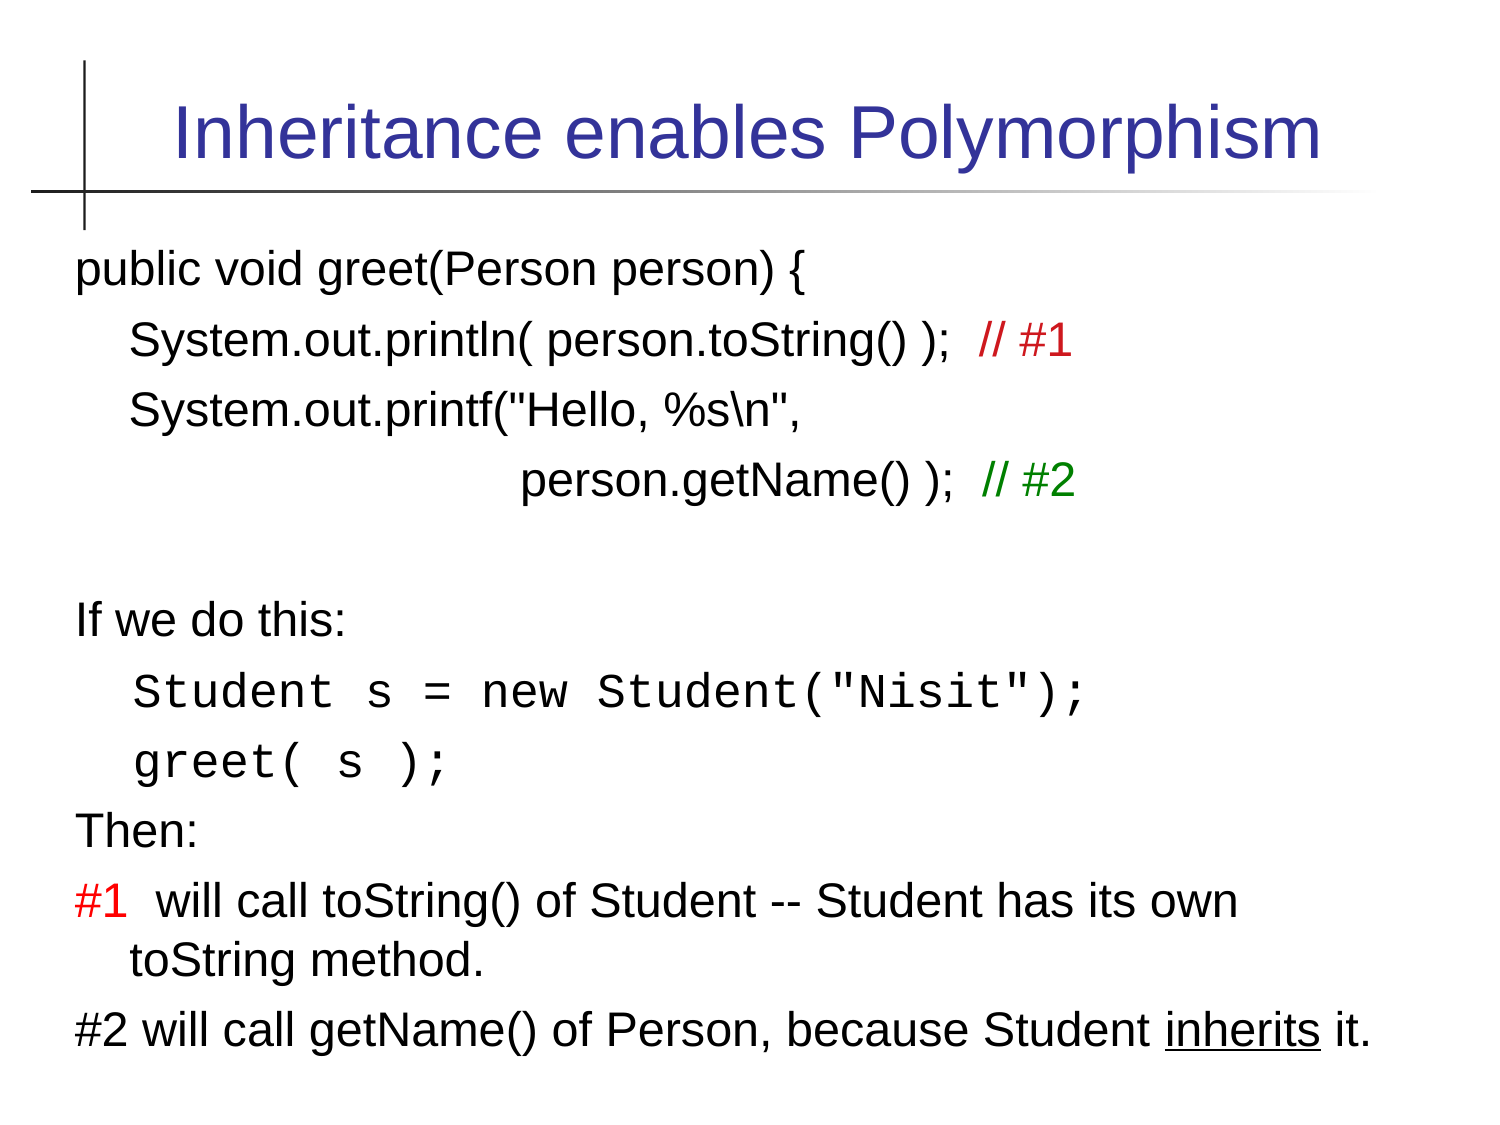

# Inheritance enables Polymorphism
public void greet(Person person) {
 System.out.println( person.toString() ); // #1
 System.out.printf("Hello, %s\n",
 person.getName() ); // #2
If we do this:
 Student s = new Student("Nisit");
 greet( s );
Then:
#1 will call toString() of Student -- Student has its own toString method.
#2 will call getName() of Person, because Student inherits it.